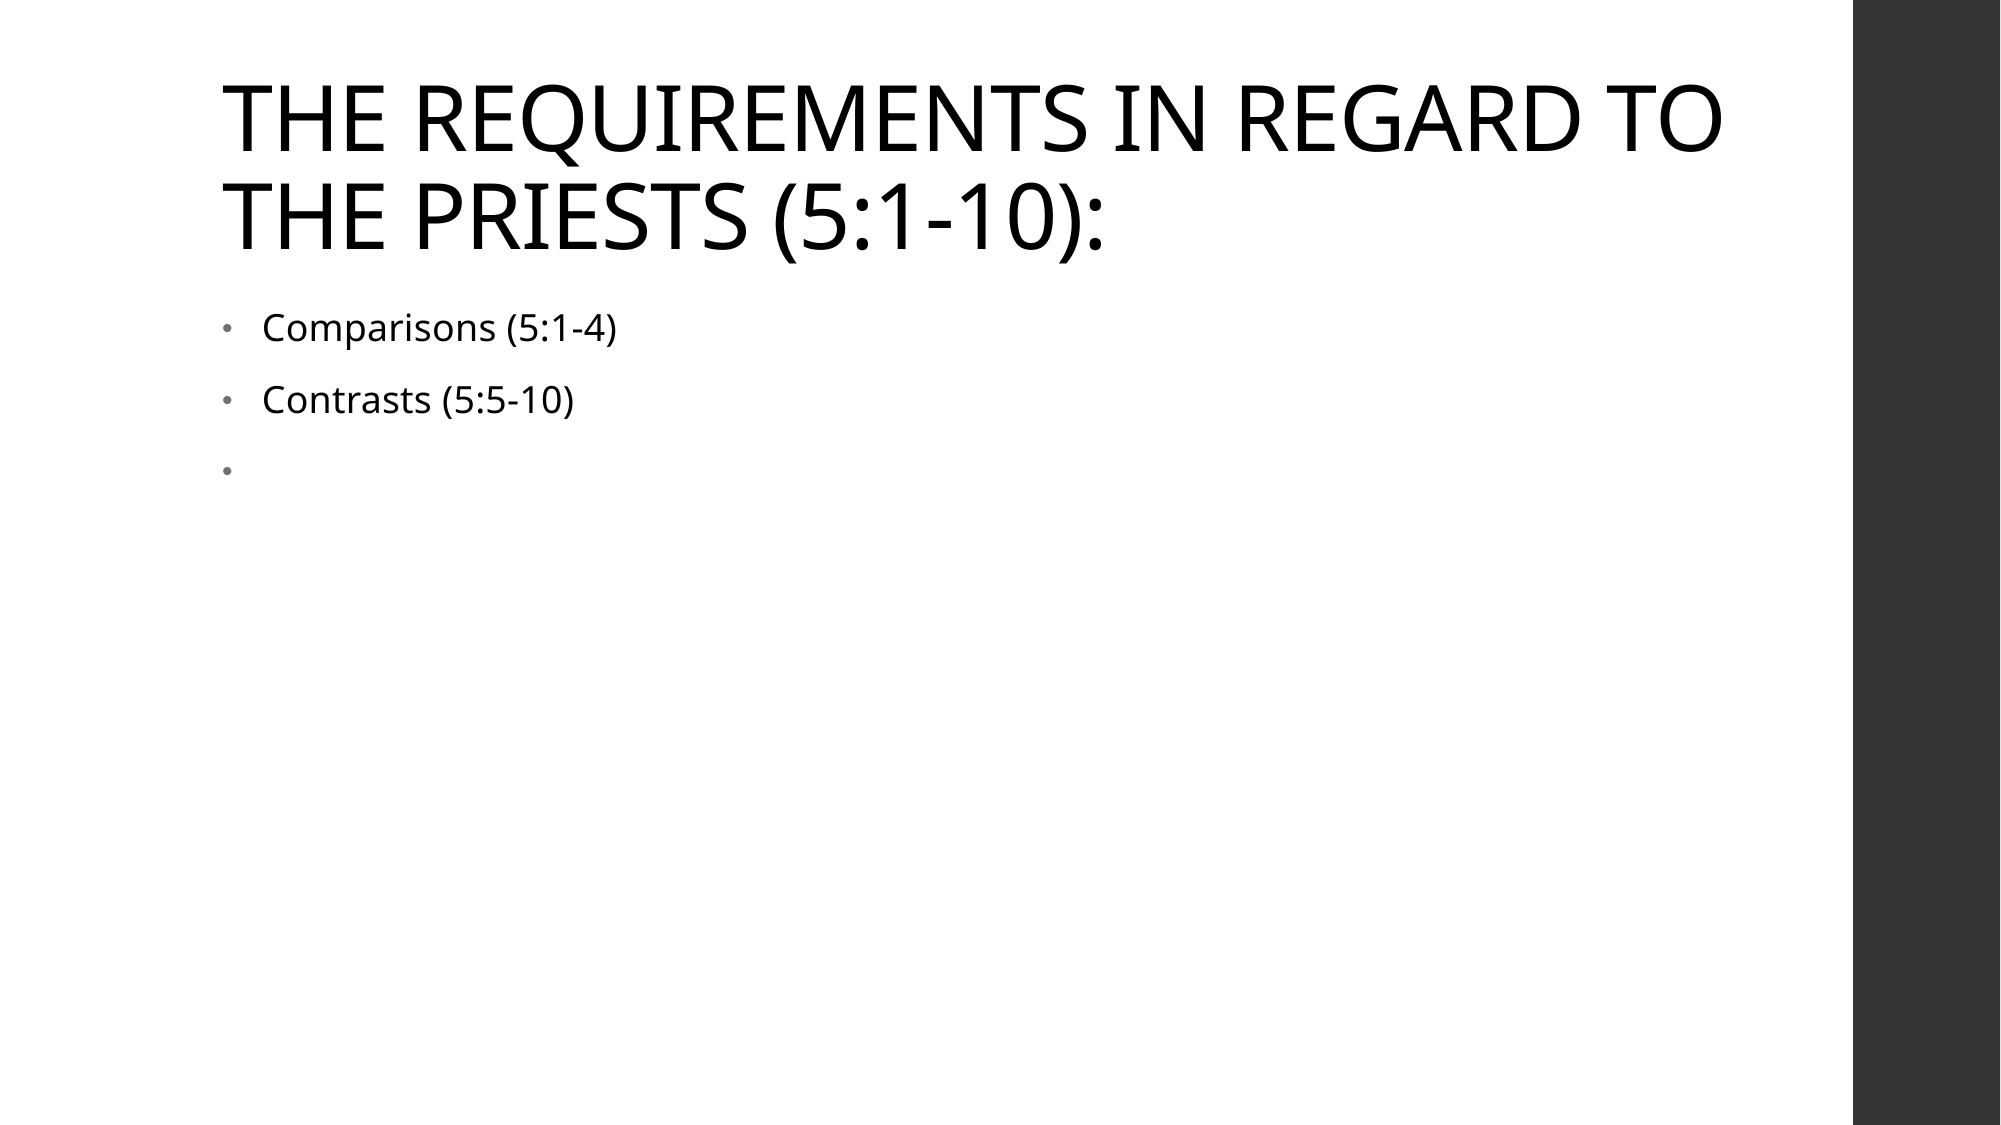

# THE REQUIREMENTS IN REGARD TO THE PRIESTS (5:1-10):
 Comparisons (5:1-4)
 Contrasts (5:5-10)